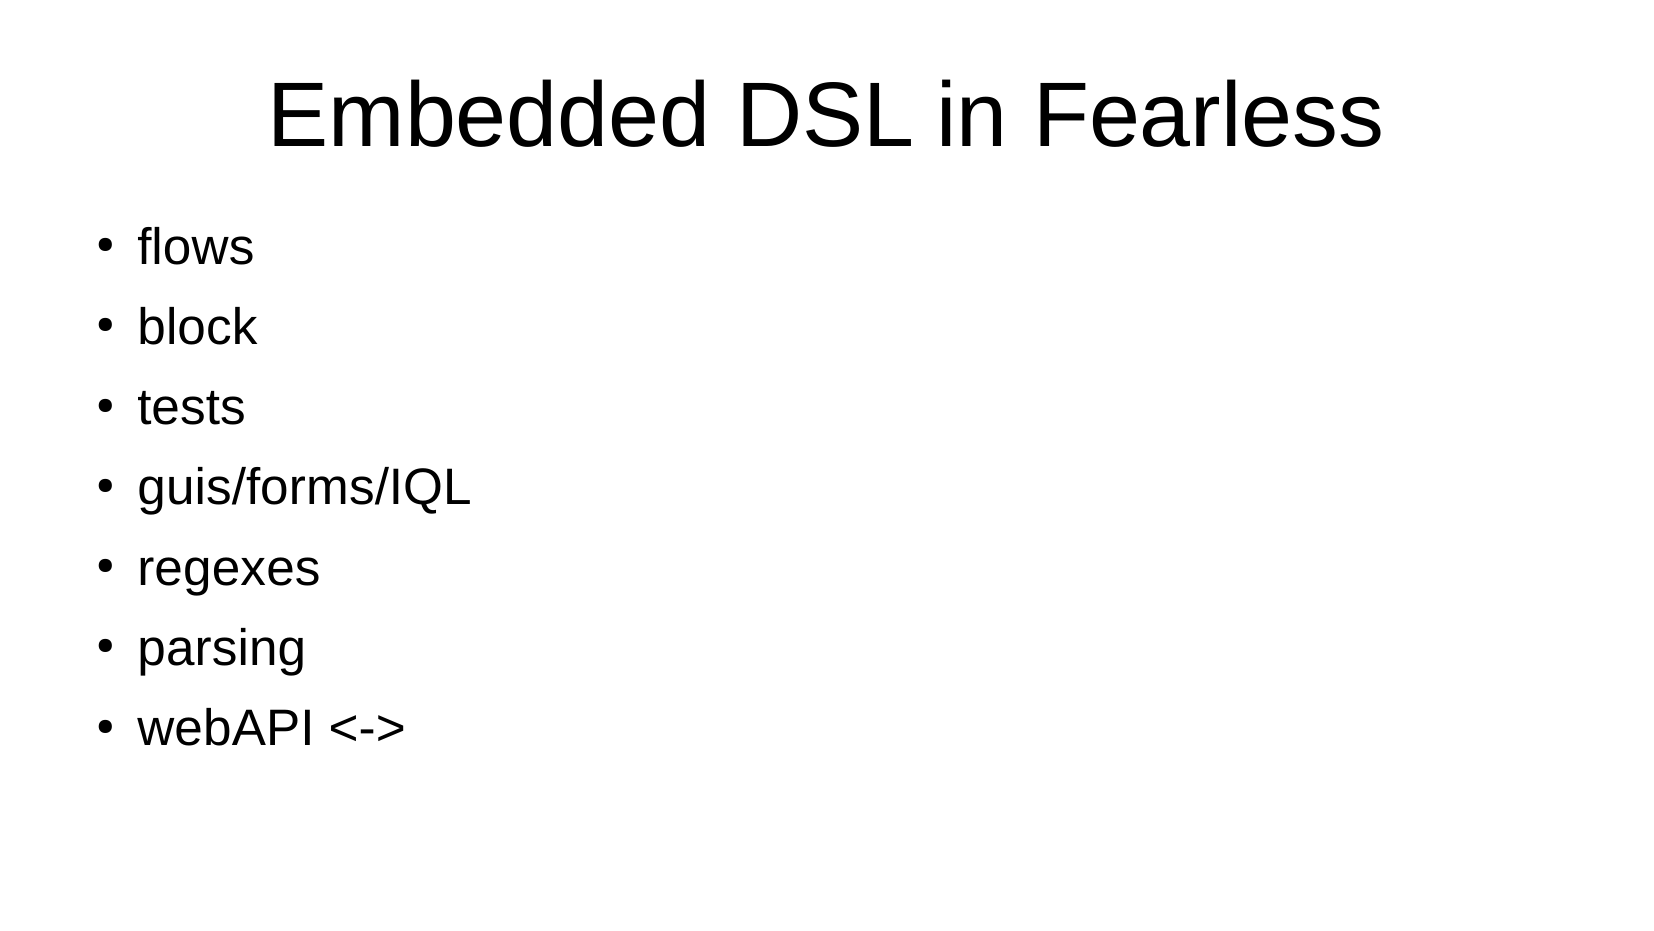

# Embedded DSL in Fearless
flows
block
tests
guis/forms/IQL
regexes
parsing
webAPI <->